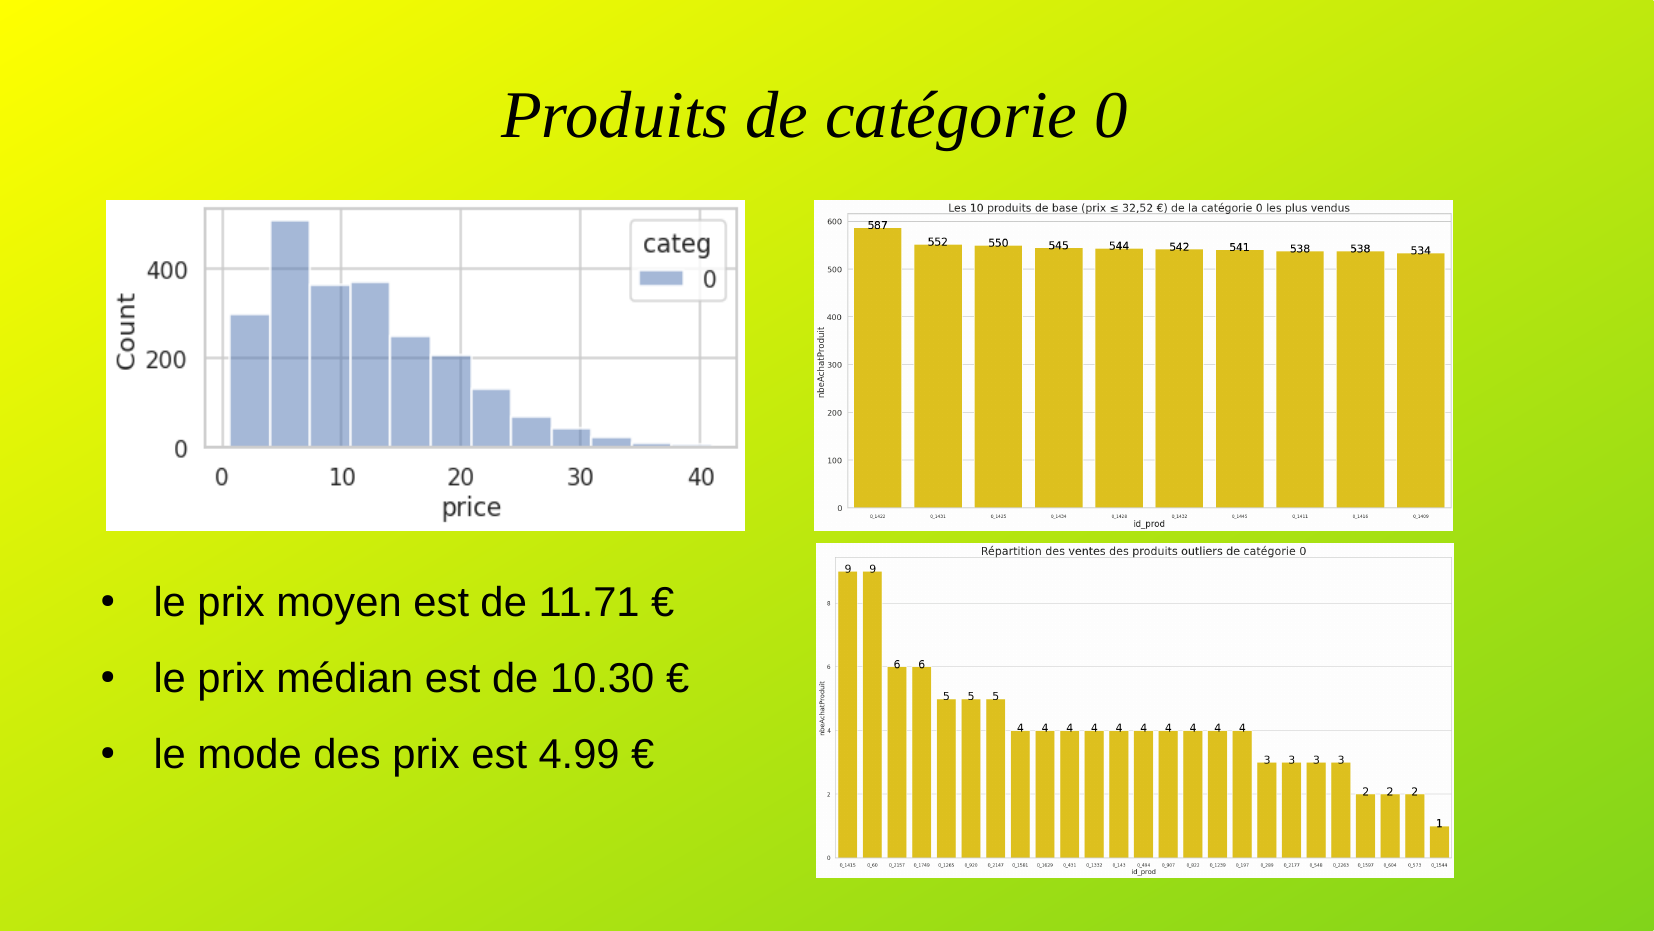

# Produits de catégorie 0
le prix moyen est de 11.71 €
le prix médian est de 10.30 €
le mode des prix est 4.99 €